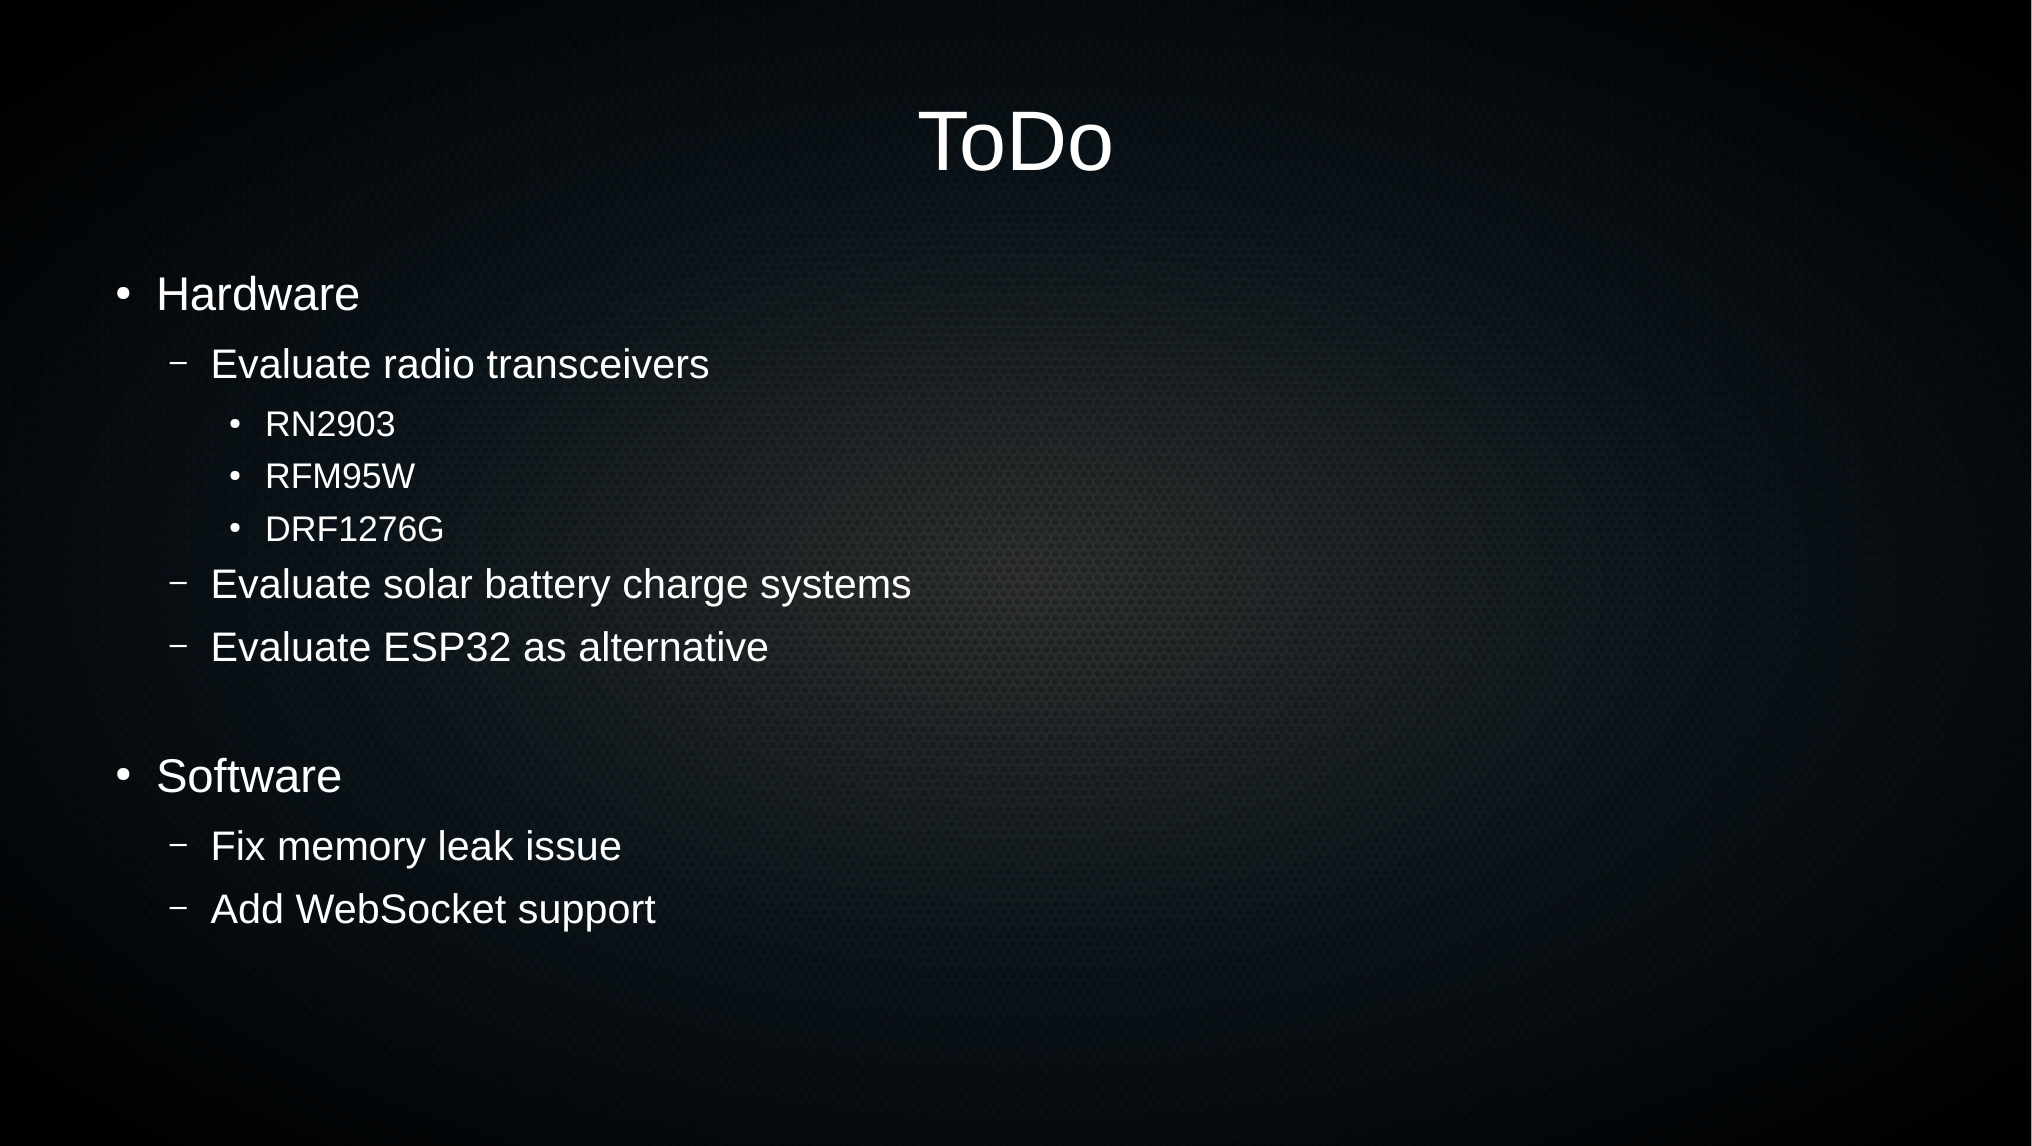

# ToDo
Hardware
Evaluate radio transceivers
RN2903
RFM95W
DRF1276G
Evaluate solar battery charge systems
Evaluate ESP32 as alternative
Software
Fix memory leak issue
Add WebSocket support